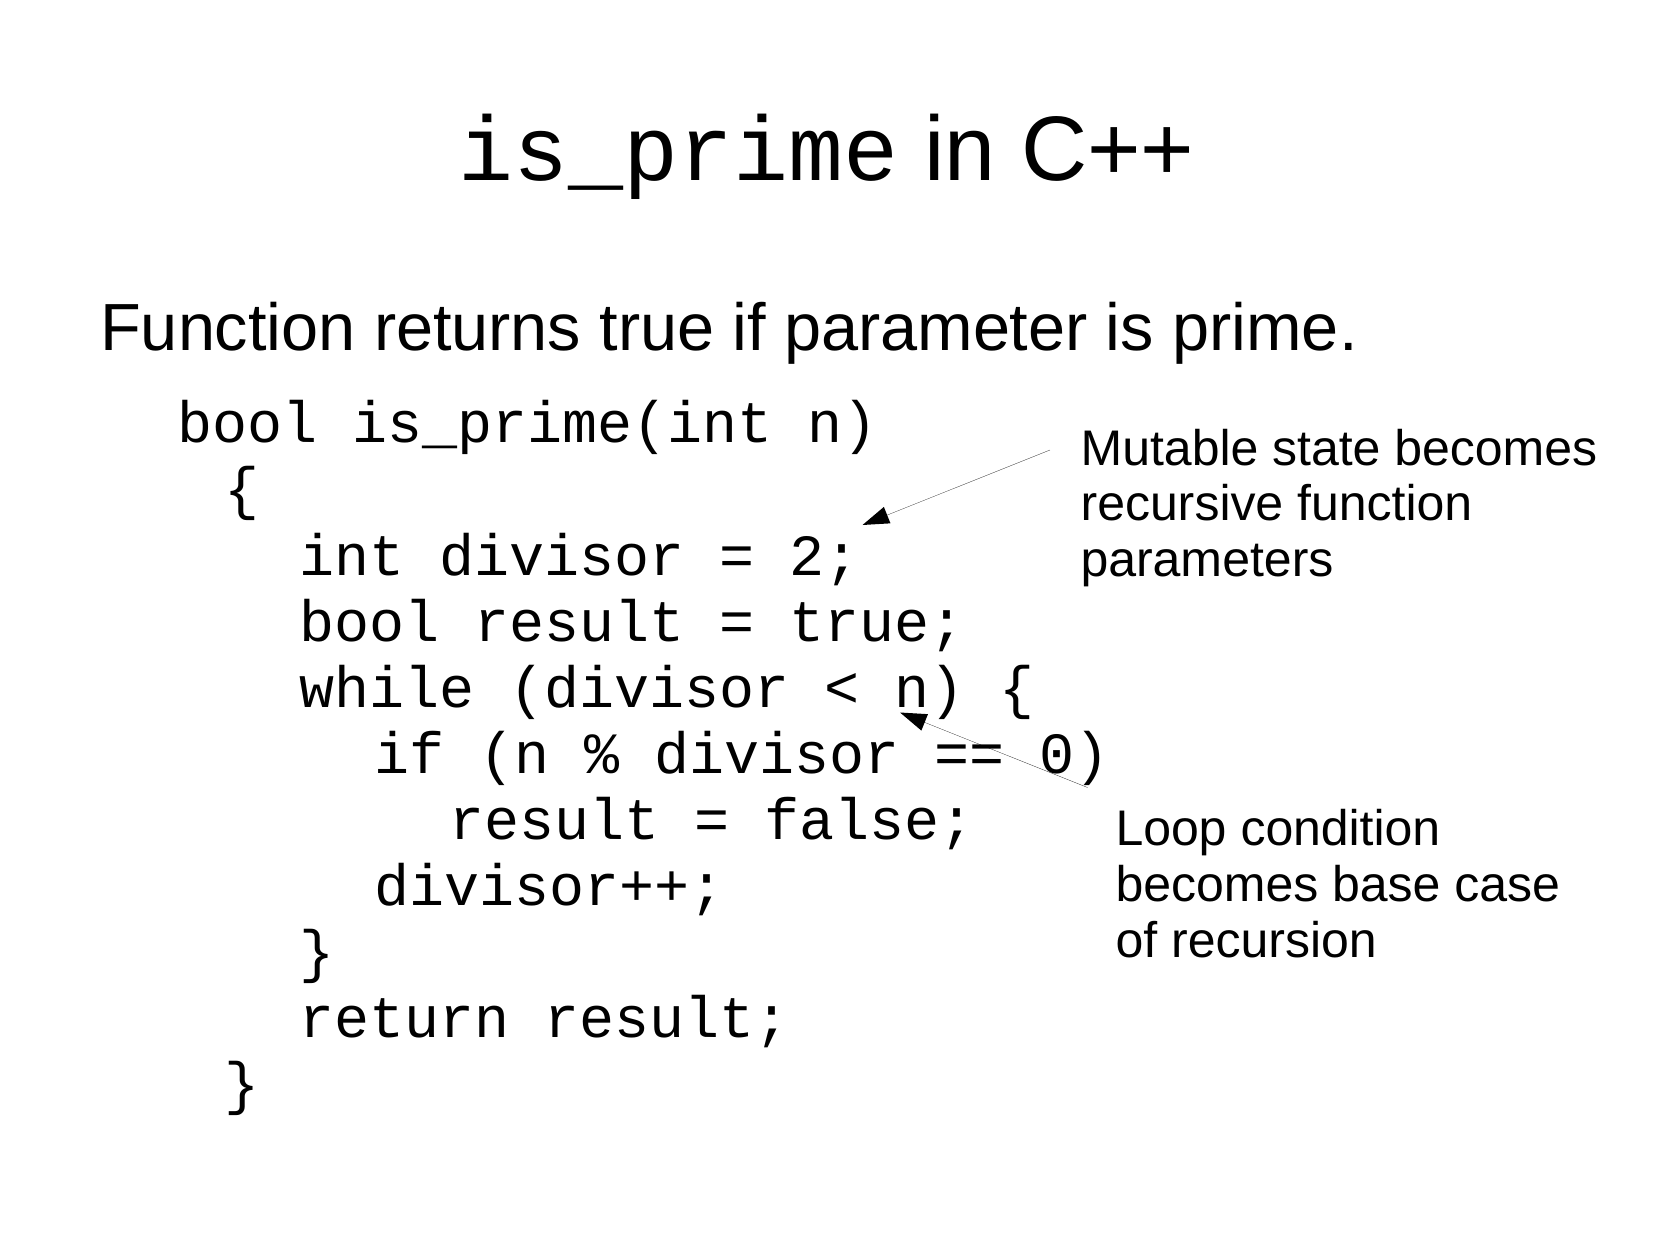

# is_prime in C++
Function returns true if parameter is prime.
bool is_prime(int n)
{
	int divisor = 2;
	bool result = true;
	while (divisor < n) {
		if (n % divisor == 0)
			result = false;
		divisor++;
	}
	return result;
}
Mutable state becomes
recursive function
parameters
Loop condition
becomes base case
of recursion